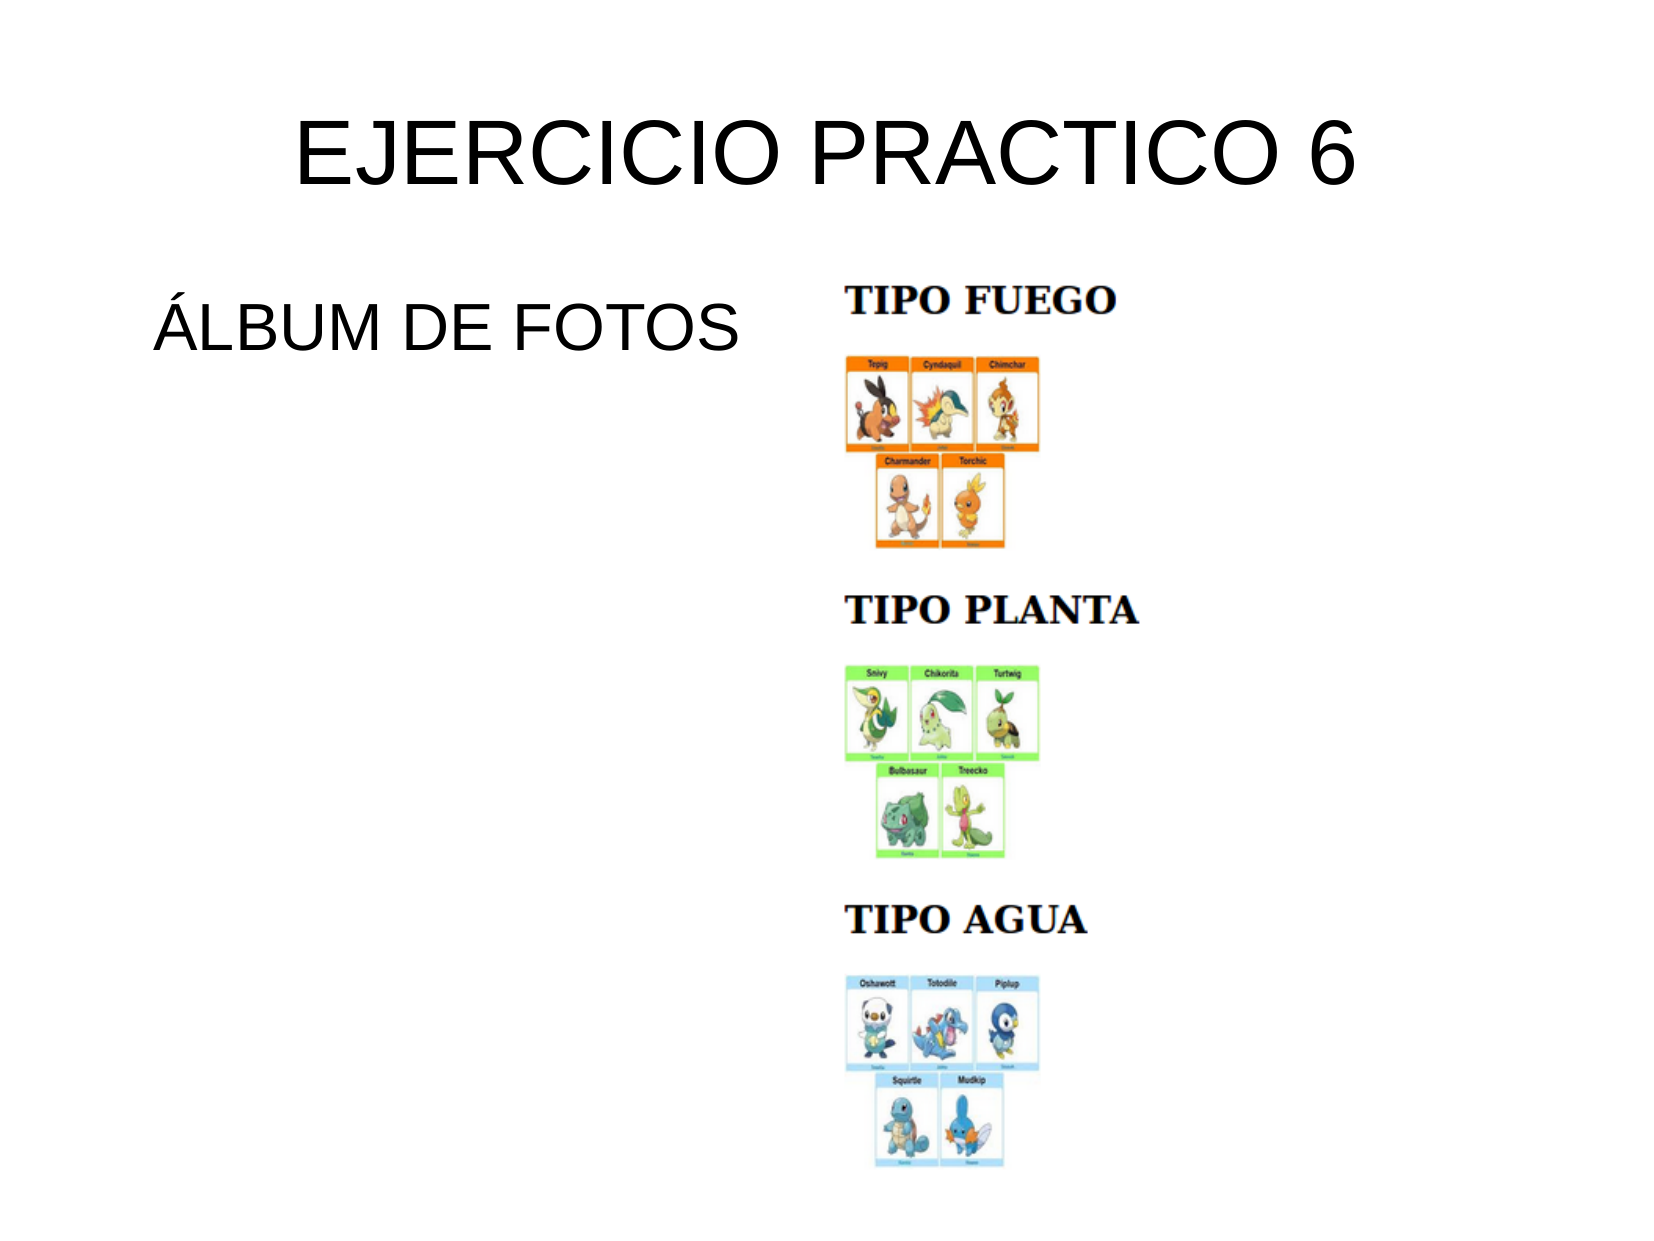

# EJERCICIO PRACTICO 6
ÁLBUM DE FOTOS